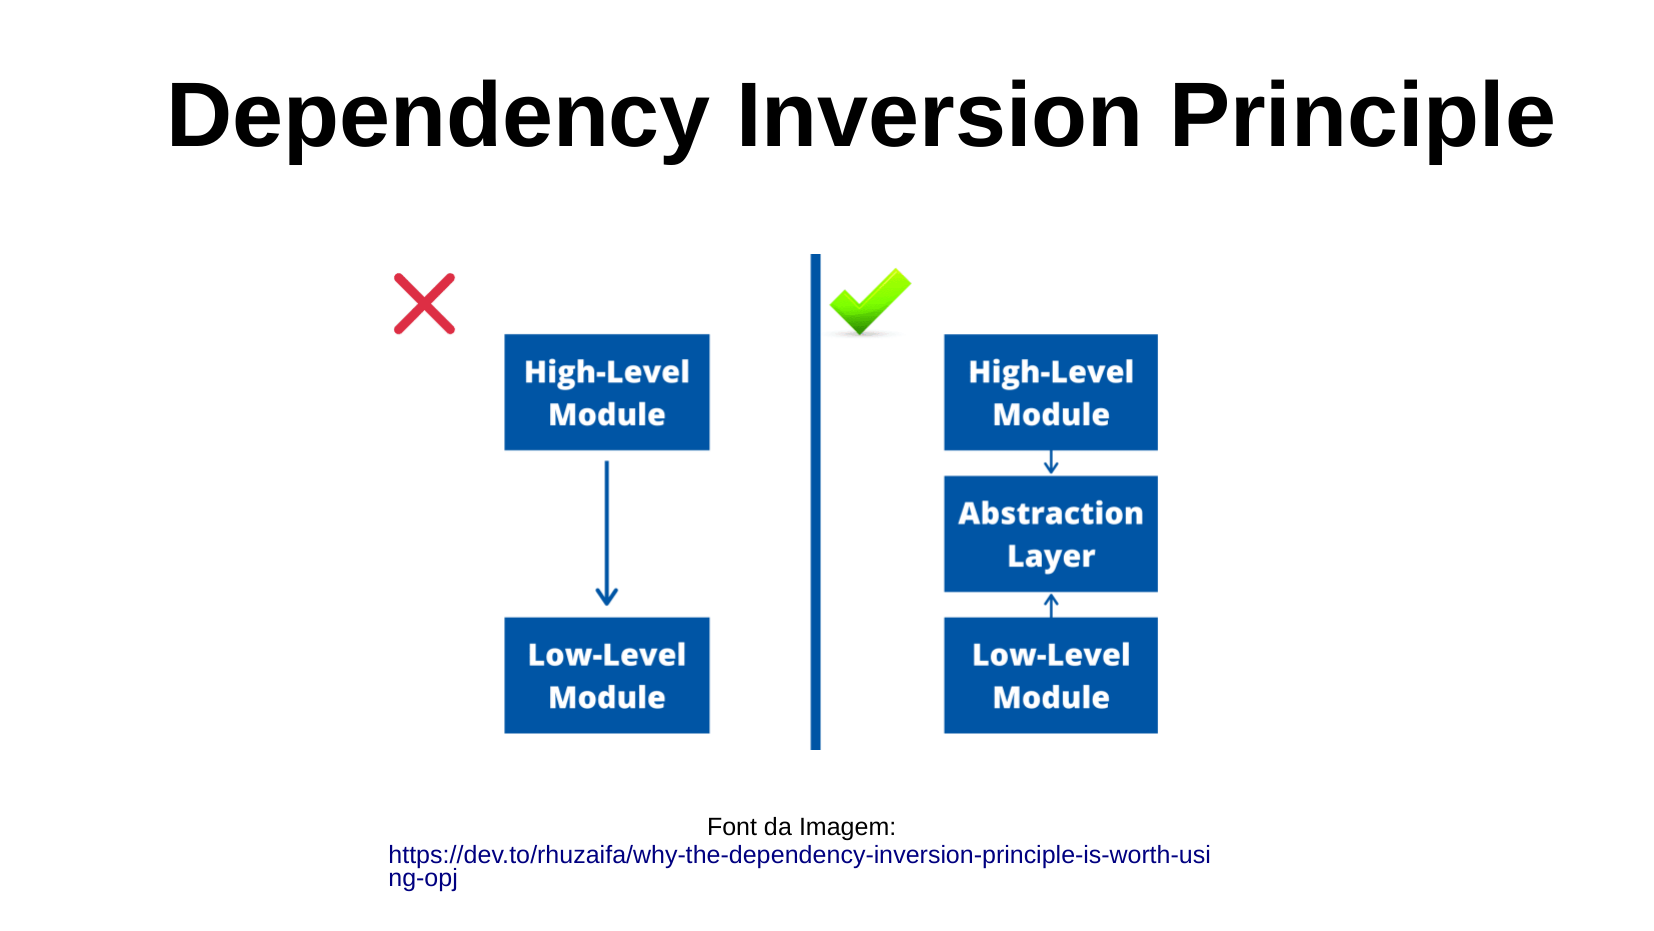

# Dependency Inversion Principle
Font da Imagem: https://dev.to/rhuzaifa/why-the-dependency-inversion-principle-is-worth-using-opj